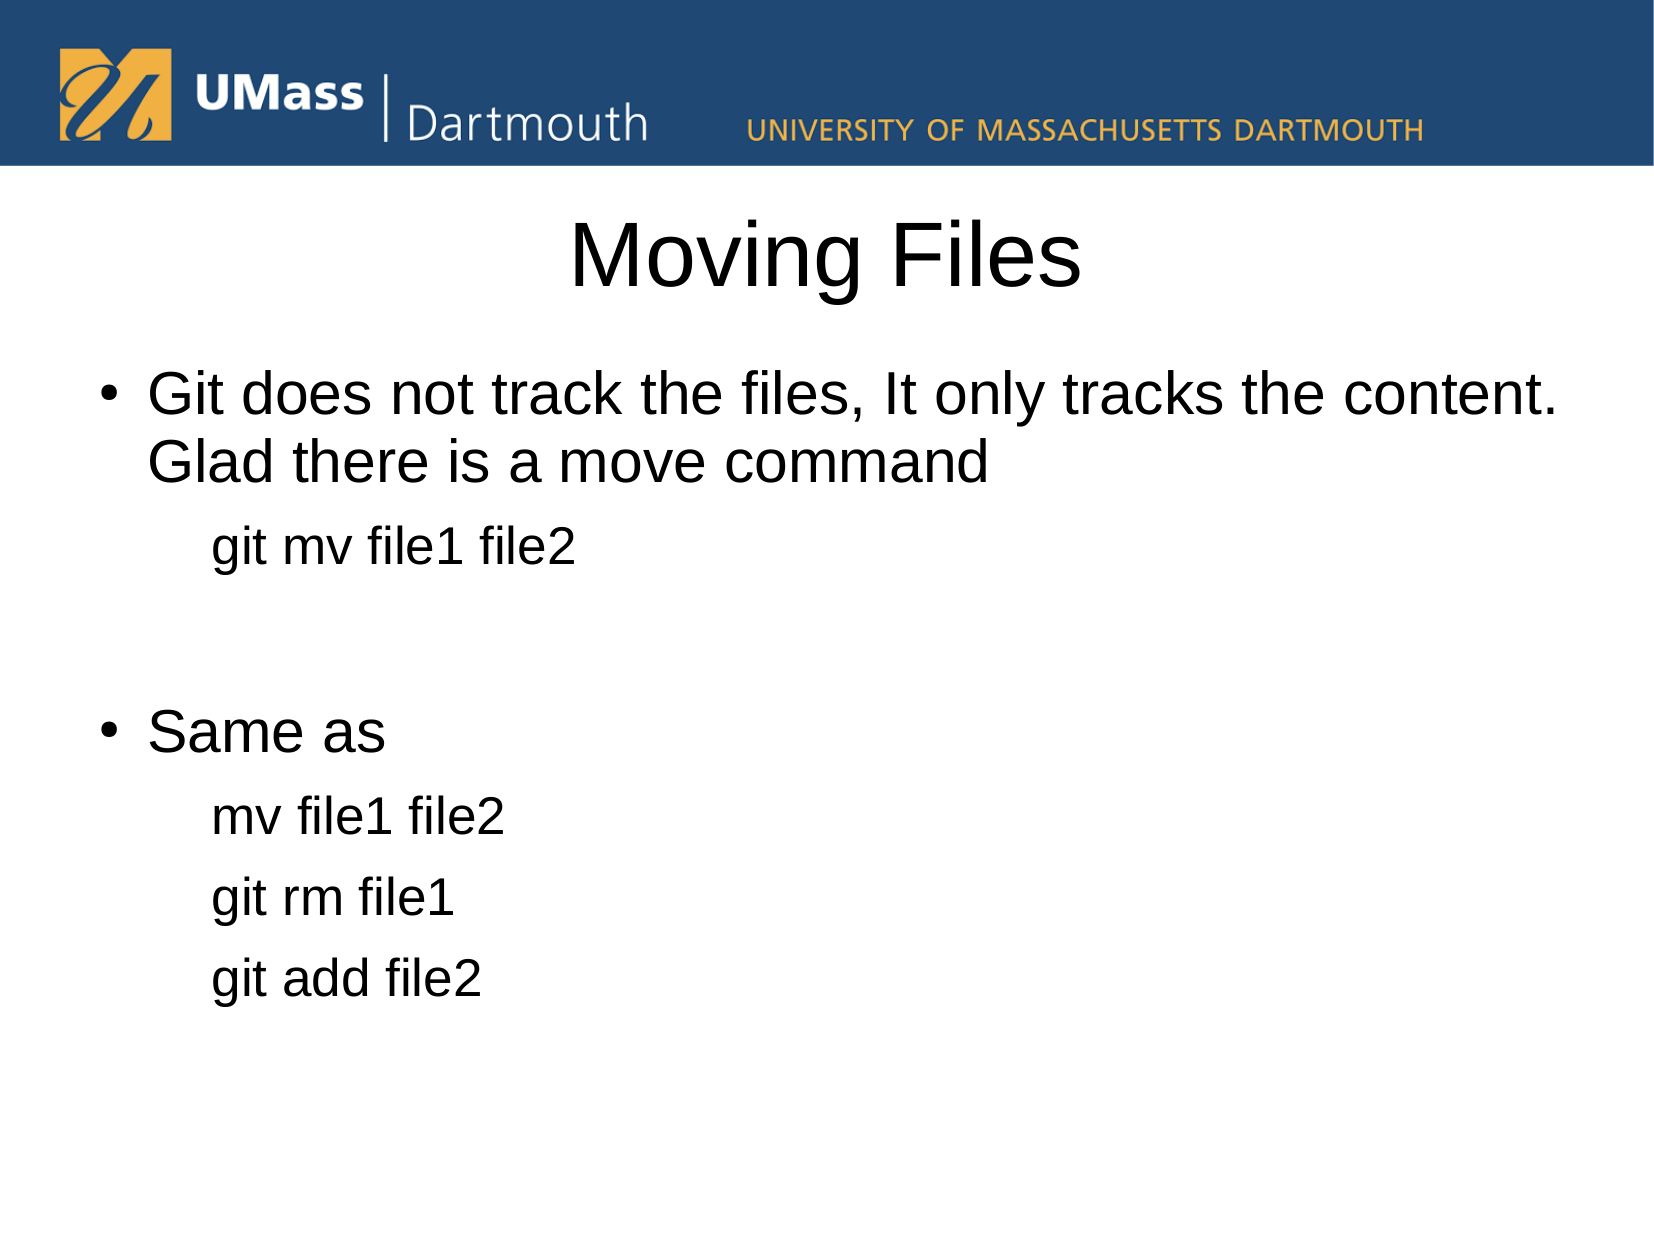

# Moving Files
Git does not track the files, It only tracks the content. Glad there is a move command
git mv file1 file2
Same as
mv file1 file2
git rm file1
git add file2